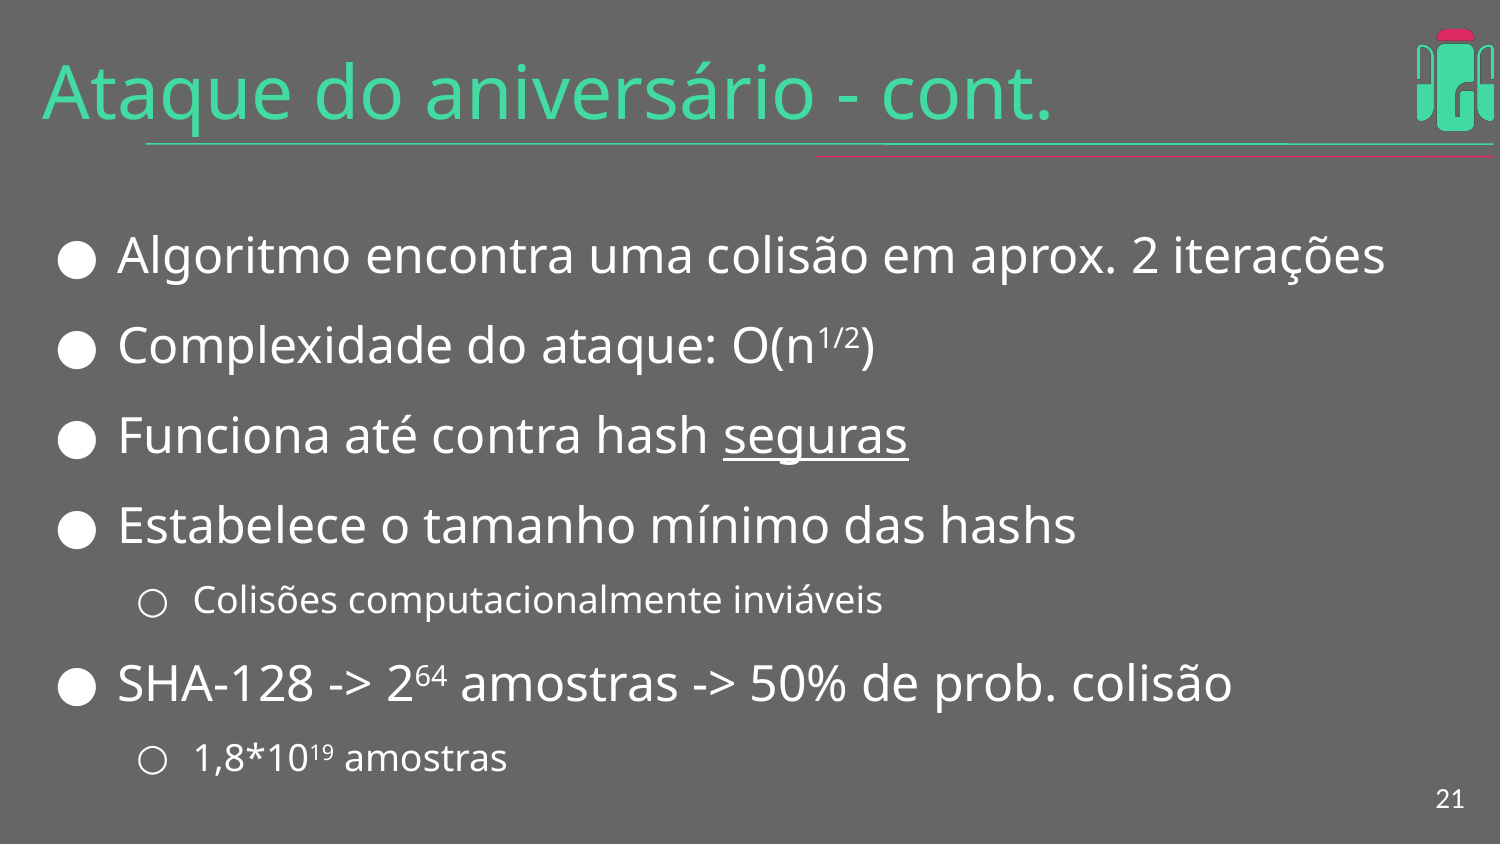

# Ataque do aniversário - cont.
Algoritmo encontra uma colisão em aprox. 2 iterações
Complexidade do ataque: O(n1/2)
Funciona até contra hash seguras
Estabelece o tamanho mínimo das hashs
Colisões computacionalmente inviáveis
SHA-128 -> 264 amostras -> 50% de prob. colisão
1,8*1019 amostras